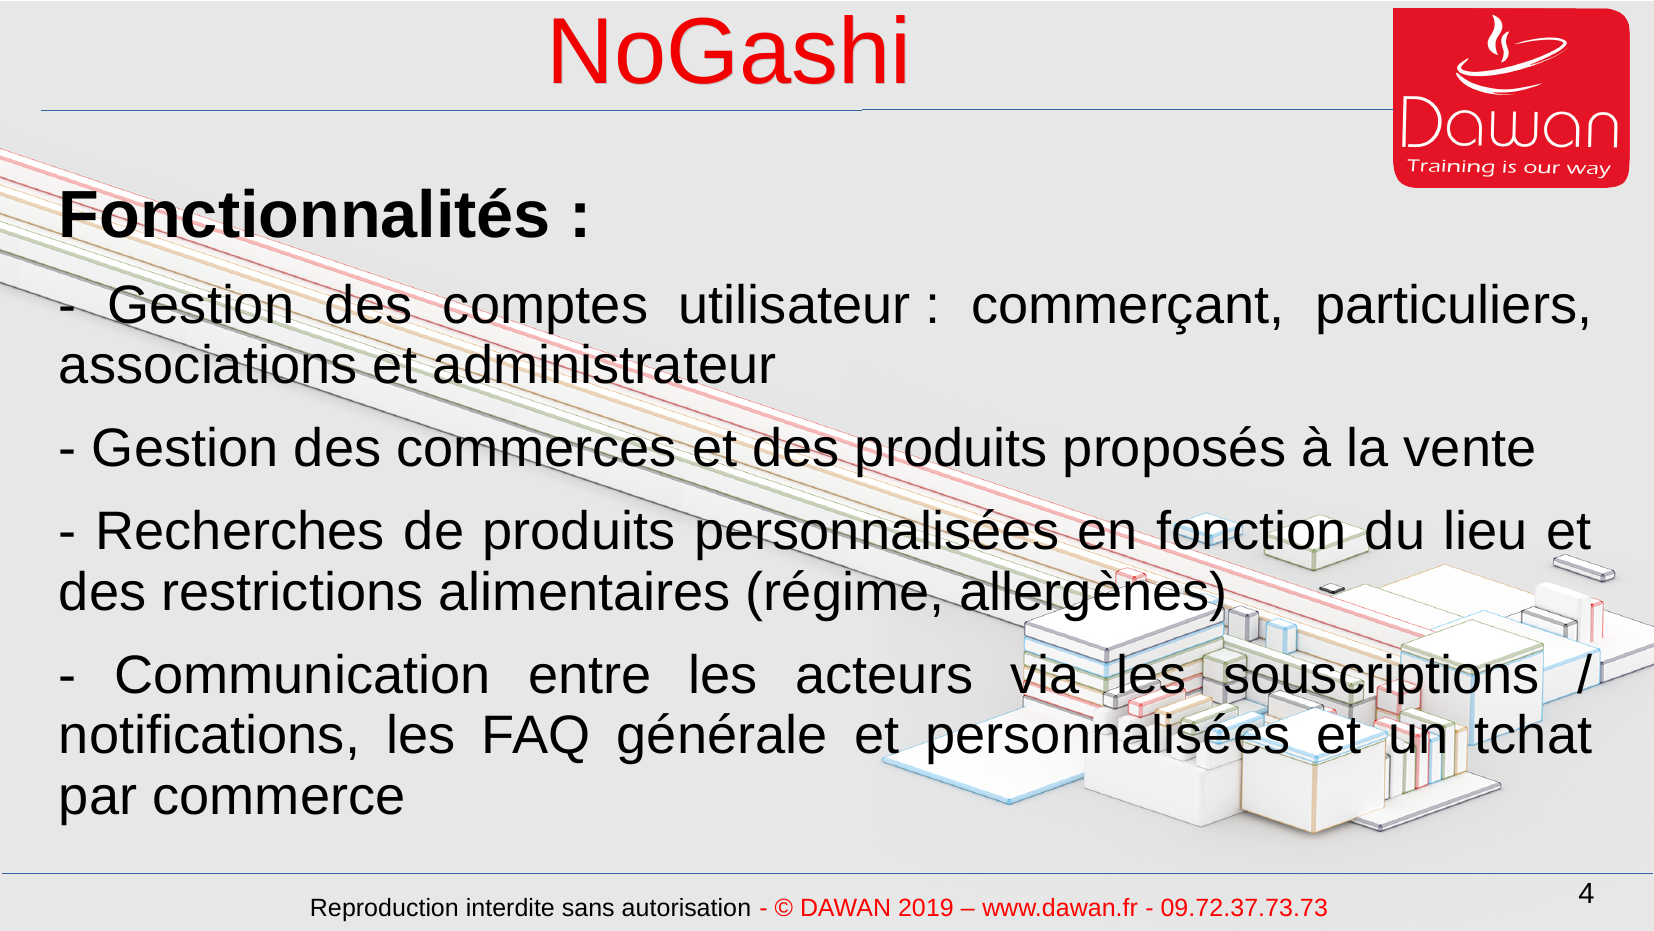

# NoGashi
Fonctionnalités :
- Gestion des comptes utilisateur : commerçant, particuliers, associations et administrateur
- Gestion des commerces et des produits proposés à la vente
- Recherches de produits personnalisées en fonction du lieu et des restrictions alimentaires (régime, allergènes)
- Communication entre les acteurs via les souscriptions / notifications, les FAQ générale et personnalisées et un tchat par commerce
4